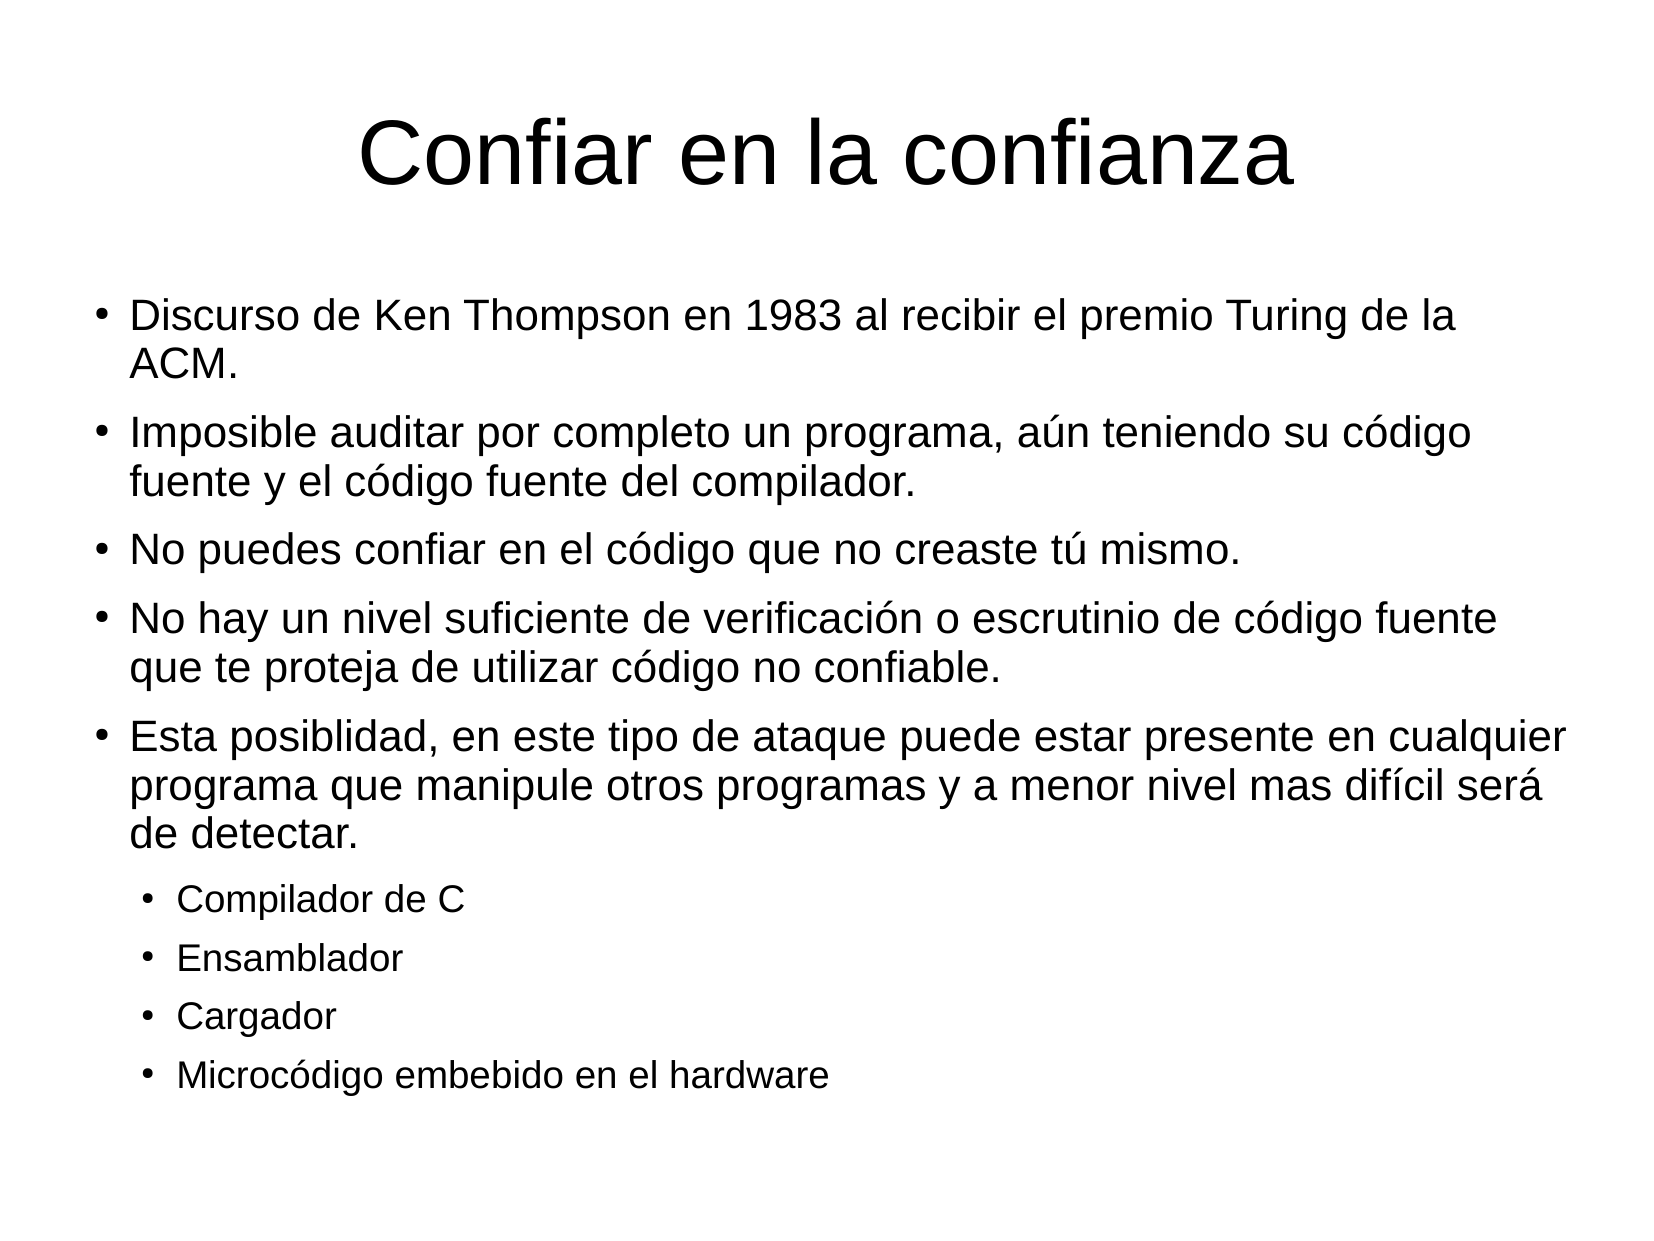

# Confiar en la confianza
Discurso de Ken Thompson en 1983 al recibir el premio Turing de la ACM.
Imposible auditar por completo un programa, aún teniendo su código fuente y el código fuente del compilador.
No puedes confiar en el código que no creaste tú mismo.
No hay un nivel suficiente de verificación o escrutinio de código fuente que te proteja de utilizar código no confiable.
Esta posiblidad, en este tipo de ataque puede estar presente en cualquier programa que manipule otros programas y a menor nivel mas difícil será de detectar.
Compilador de C
Ensamblador
Cargador
Microcódigo embebido en el hardware